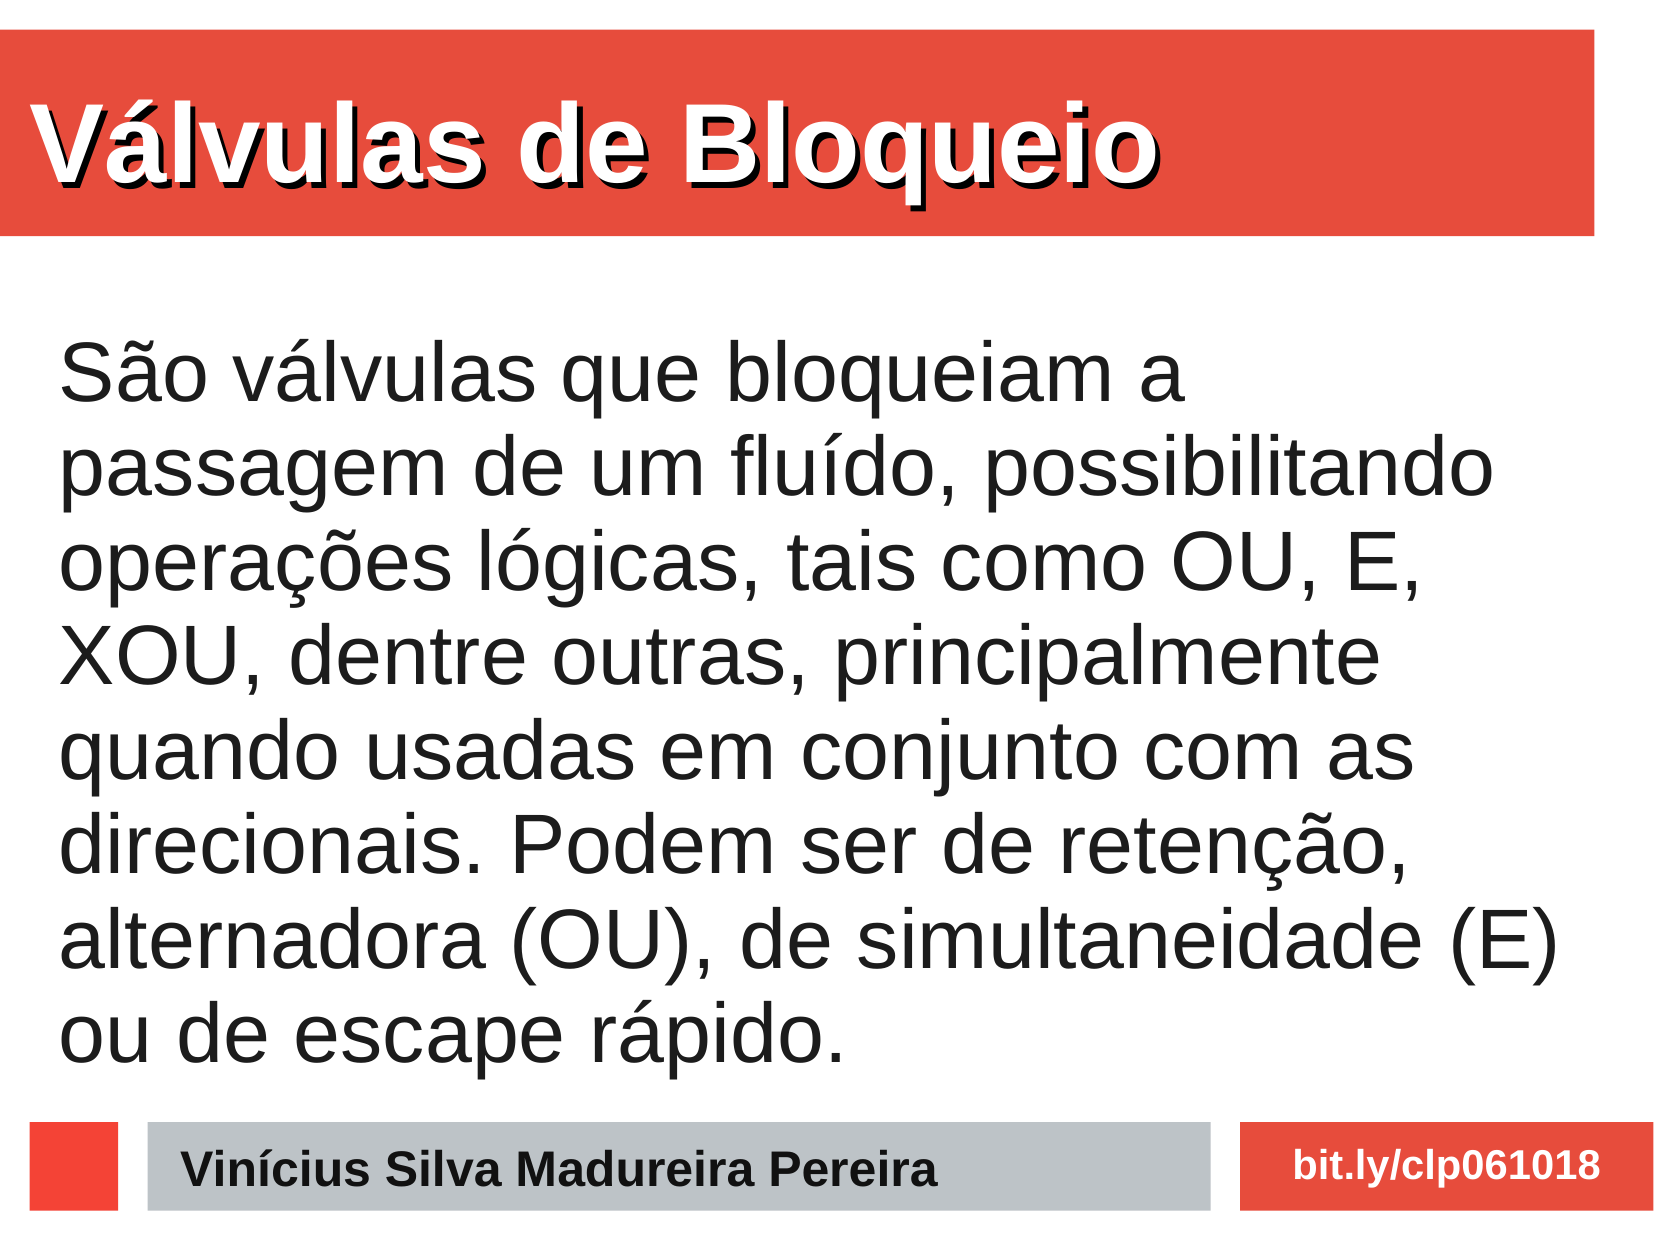

# Válvulas de Bloqueio
São válvulas que bloqueiam a passagem de um fluído, possibilitando operações lógicas, tais como OU, E, XOU, dentre outras, principalmente quando usadas em conjunto com as direcionais. Podem ser de retenção, alternadora (OU), de simultaneidade (E) ou de escape rápido.
Vinícius Silva Madureira Pereira
bit.ly/clp061018